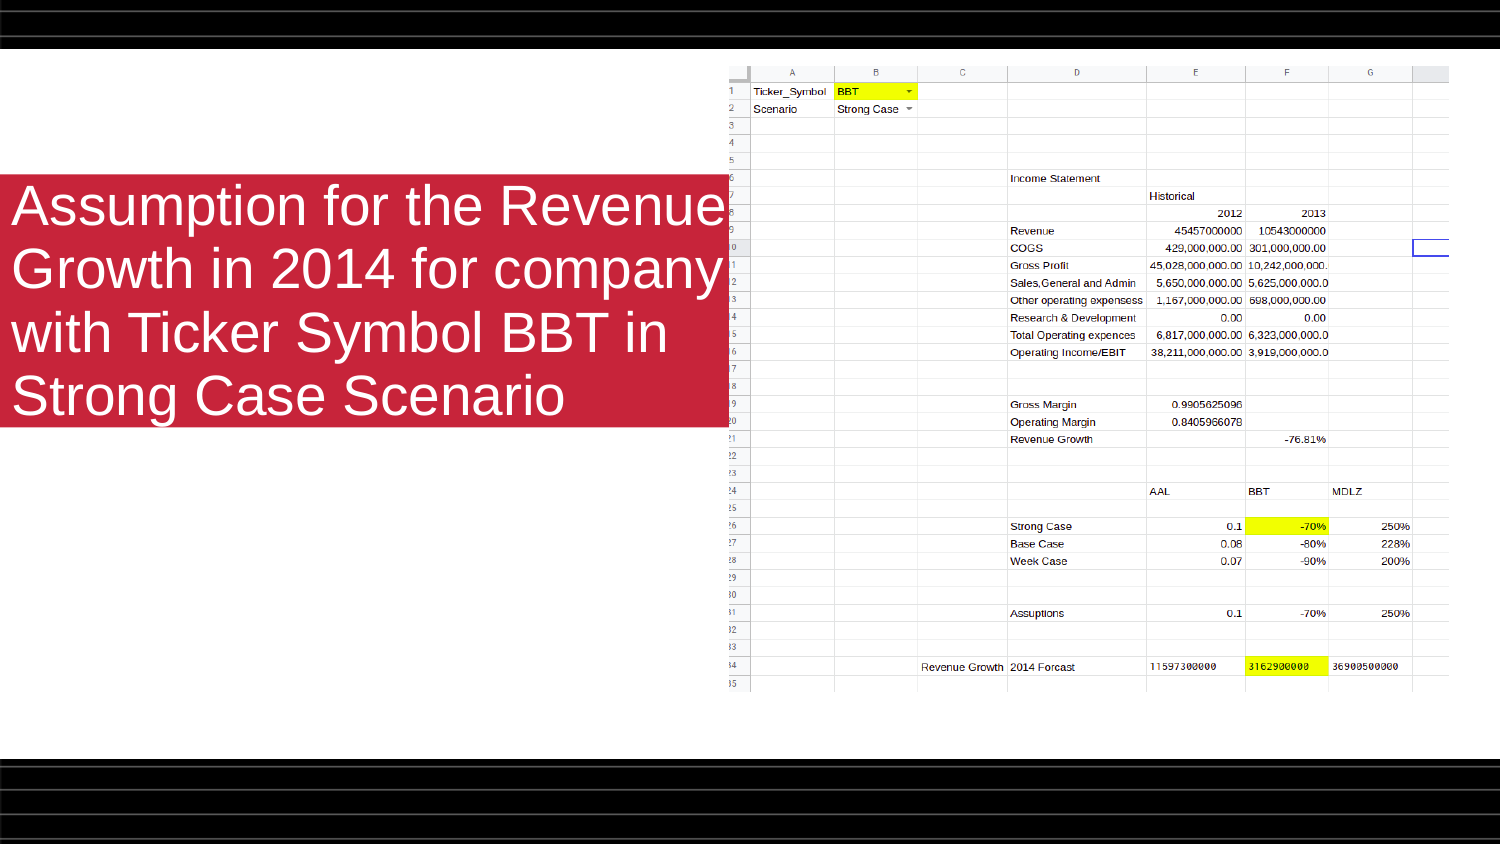

# Assumption for the Revenue Growth in 2014 for company with Ticker Symbol BBT in Strong Case Scenario